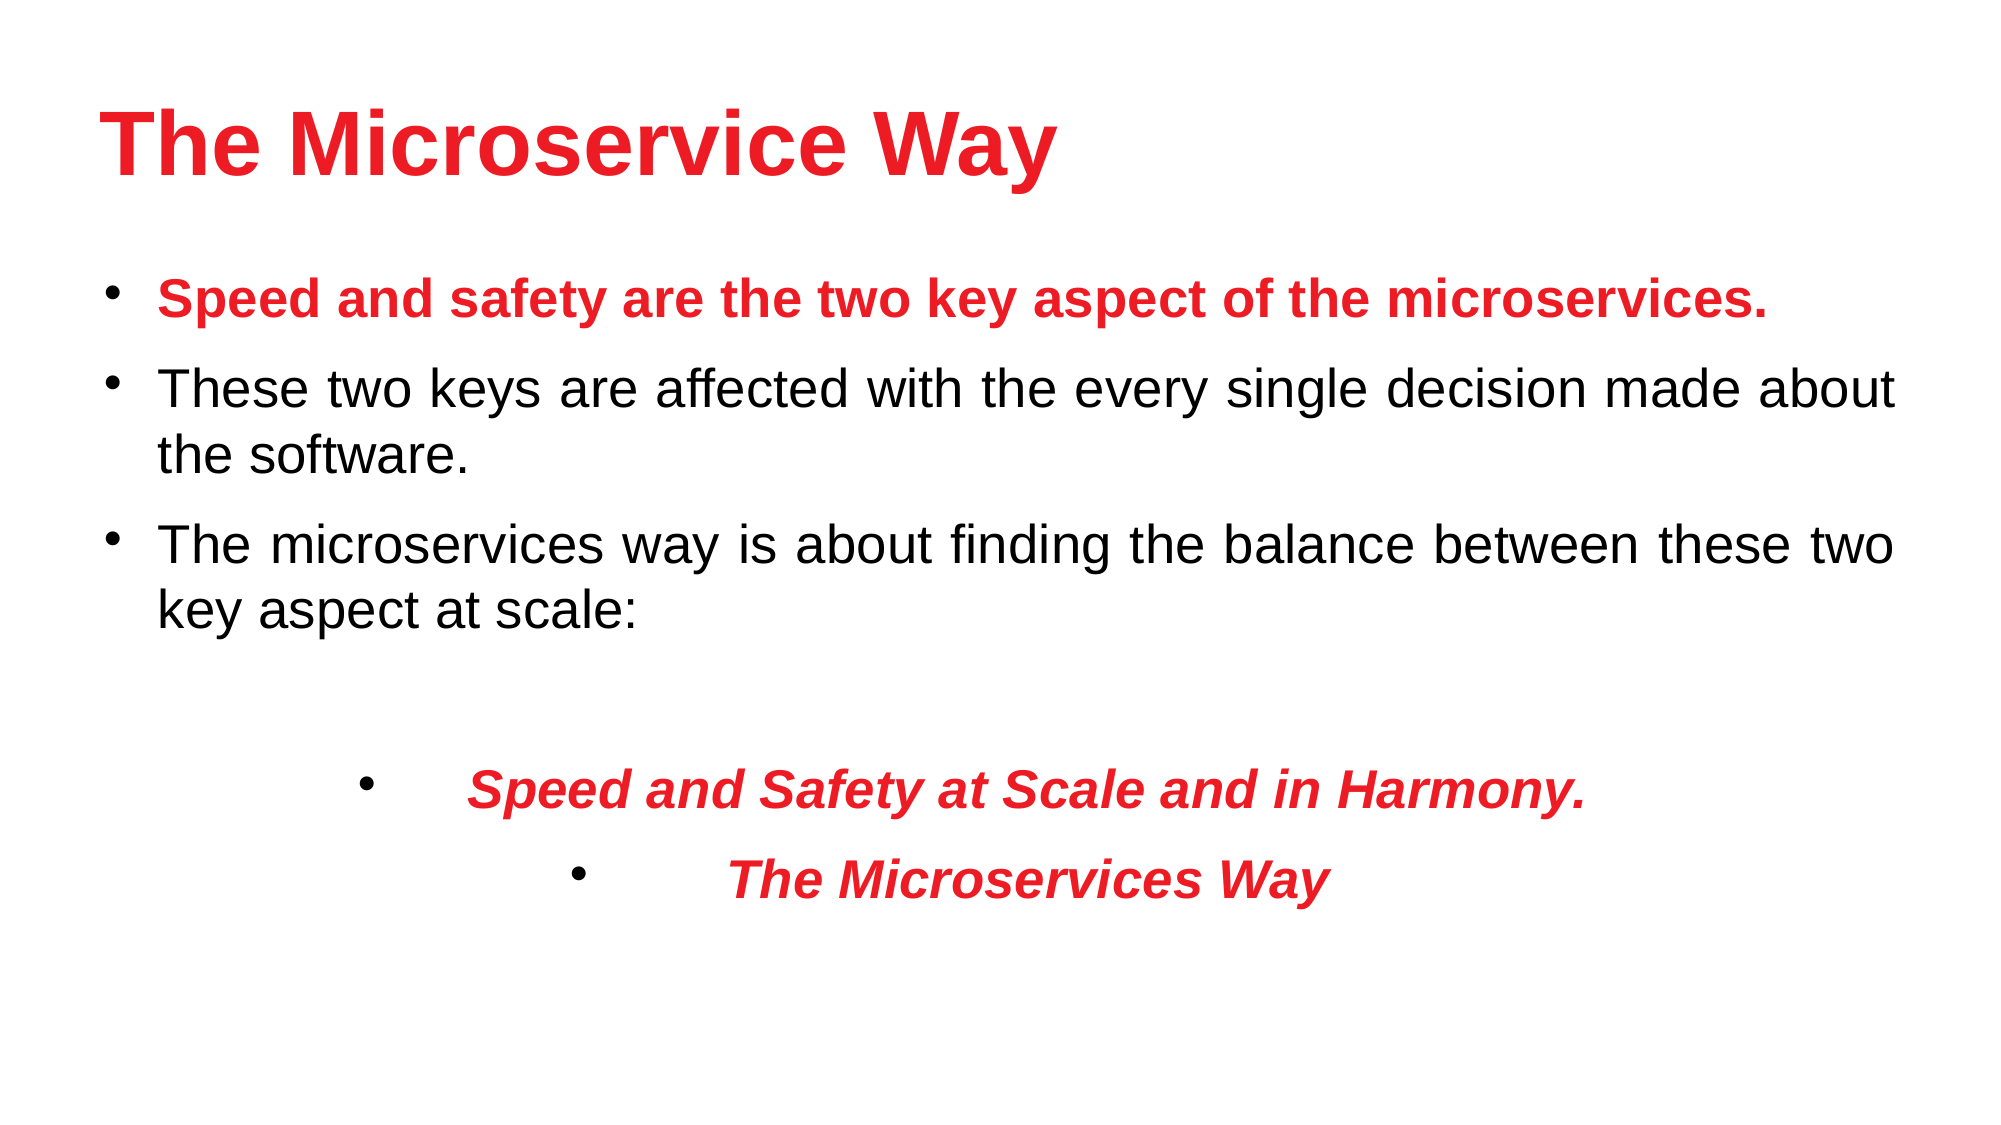

# The Microservice Way
Speed and safety are the two key aspect of the microservices.
These two keys are affected with the every single decision made about the software.
The microservices way is about finding the balance between these two key aspect at scale:
Speed and Safety at Scale and in Harmony.
The Microservices Way